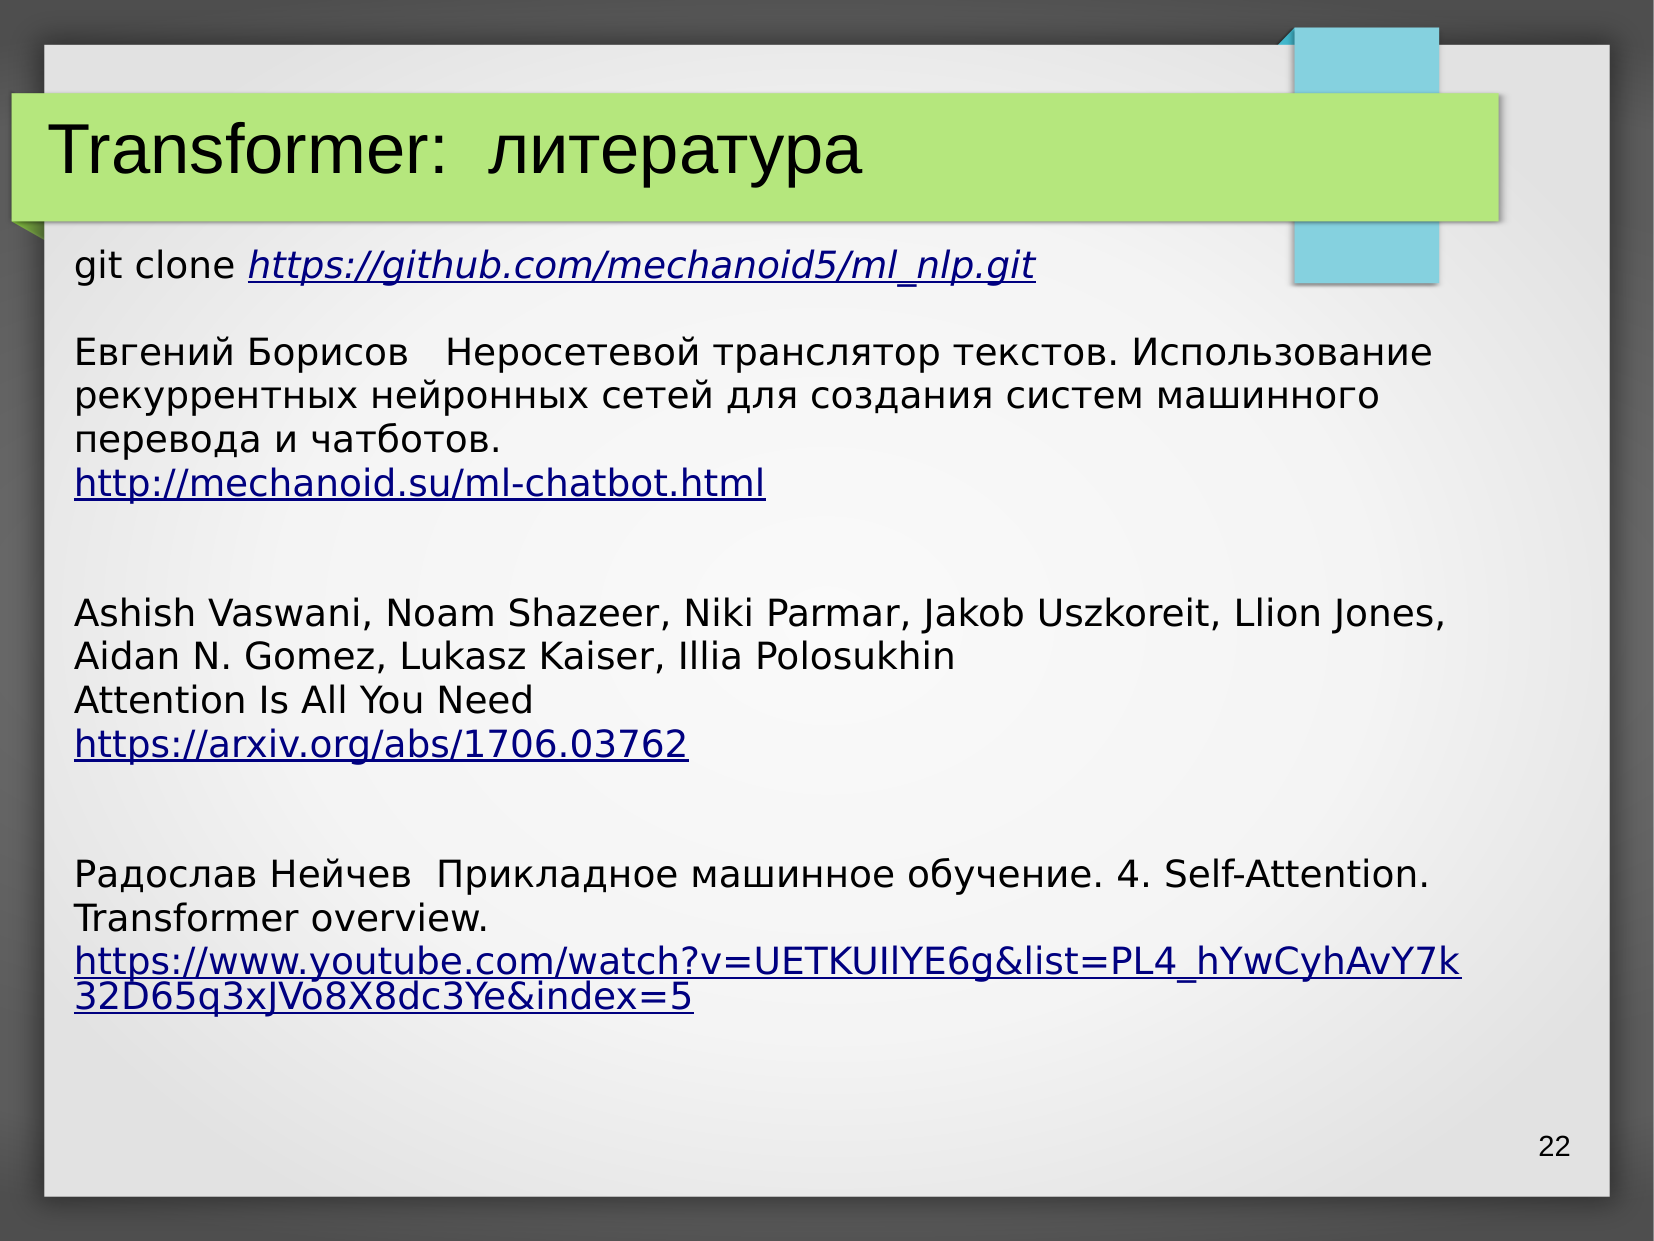

# Transformer: литература
git clone https://github.com/mechanoid5/ml_nlp.git
Евгений Борисов Неросетевой транслятор текстов. Использование рекуррентных нейронных сетей для создания систем машинного перевода и чатботов.
http://mechanoid.su/ml-chatbot.html
Ashish Vaswani, Noam Shazeer, Niki Parmar, Jakob Uszkoreit, Llion Jones,
Aidan N. Gomez, Lukasz Kaiser, Illia Polosukhin
Attention Is All You Need
https://arxiv.org/abs/1706.03762
Радослав Нейчев Прикладное машинное обучение. 4. Self-Attention. Transformer overview.
https://www.youtube.com/watch?v=UETKUIlYE6g&list=PL4_hYwCyhAvY7k32D65q3xJVo8X8dc3Ye&index=5
22